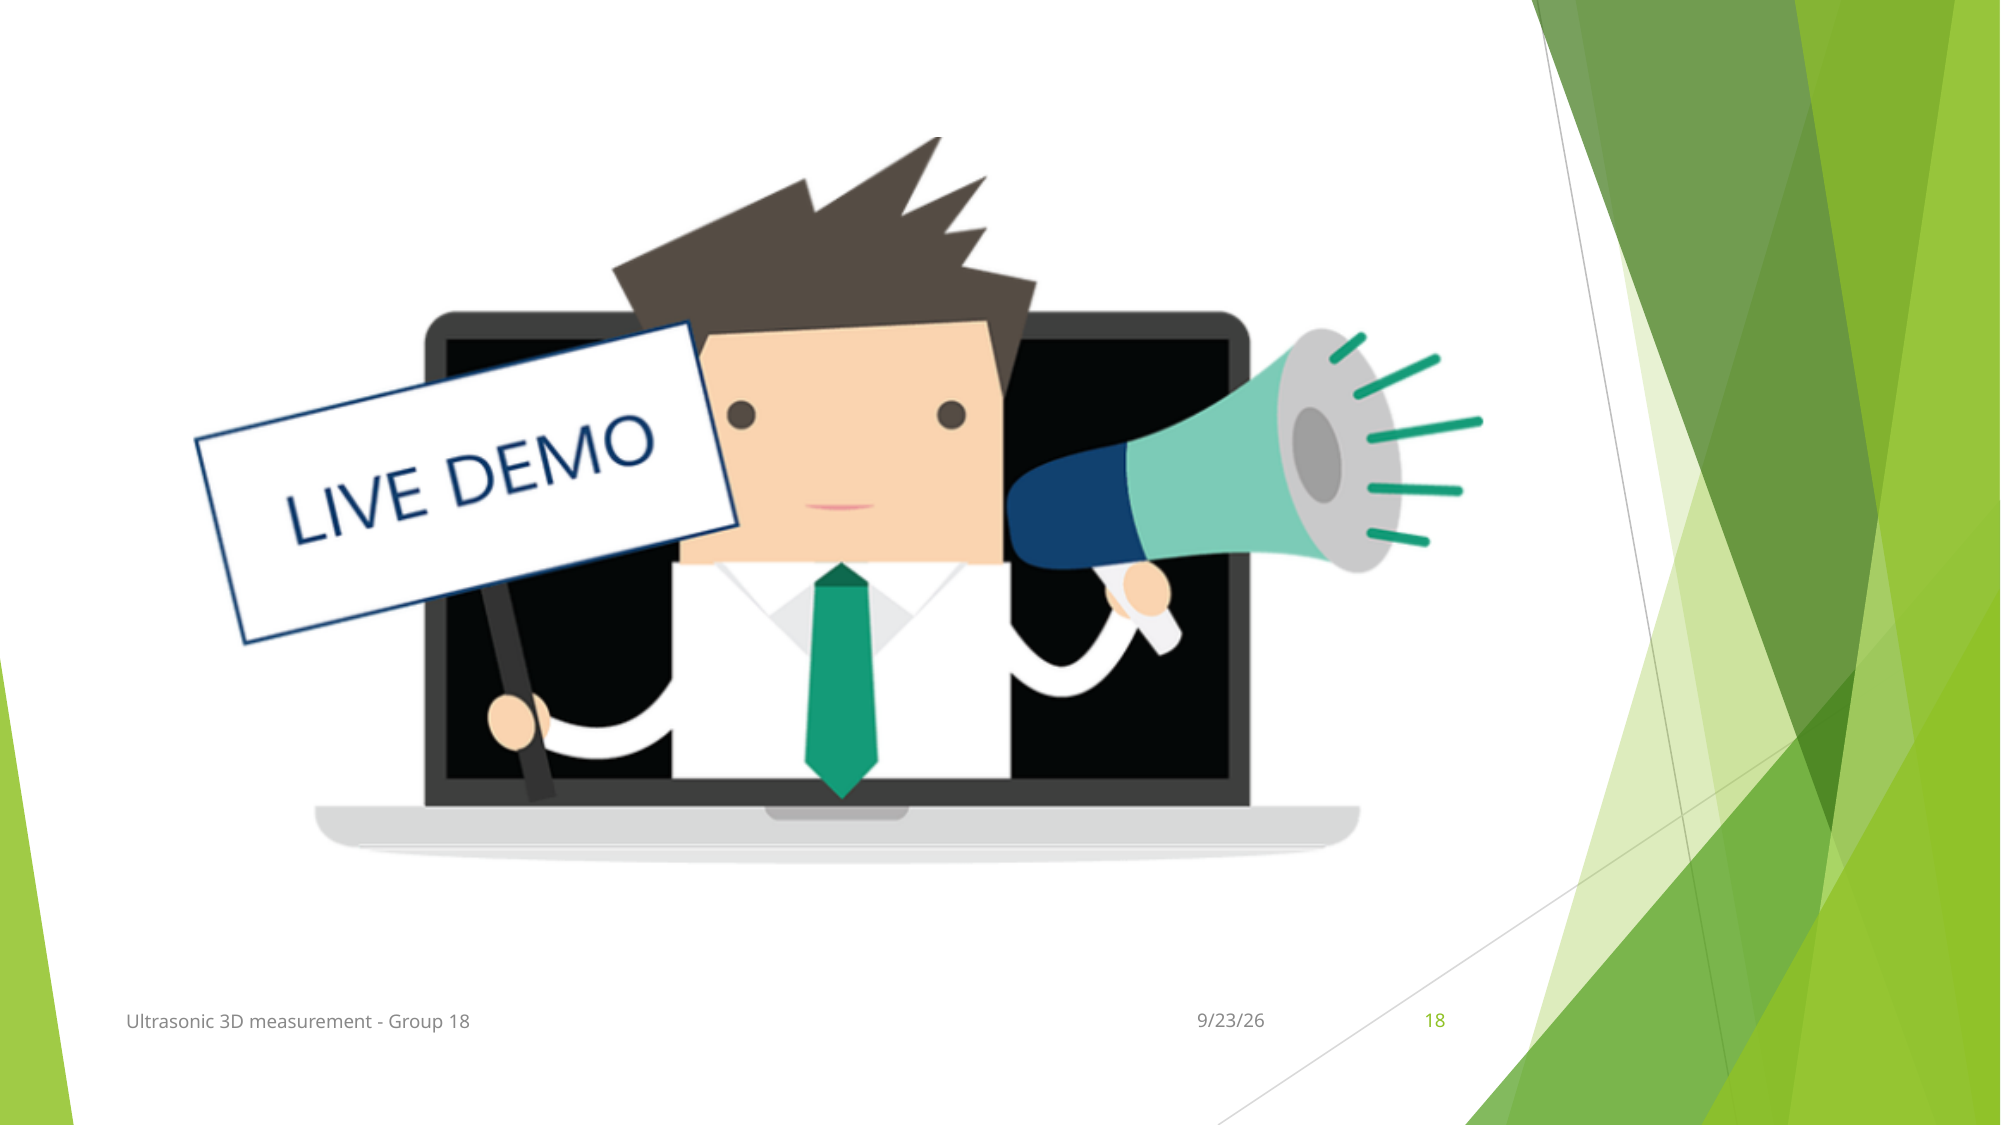

#
Ultrasonic 3D measurement - Group 18